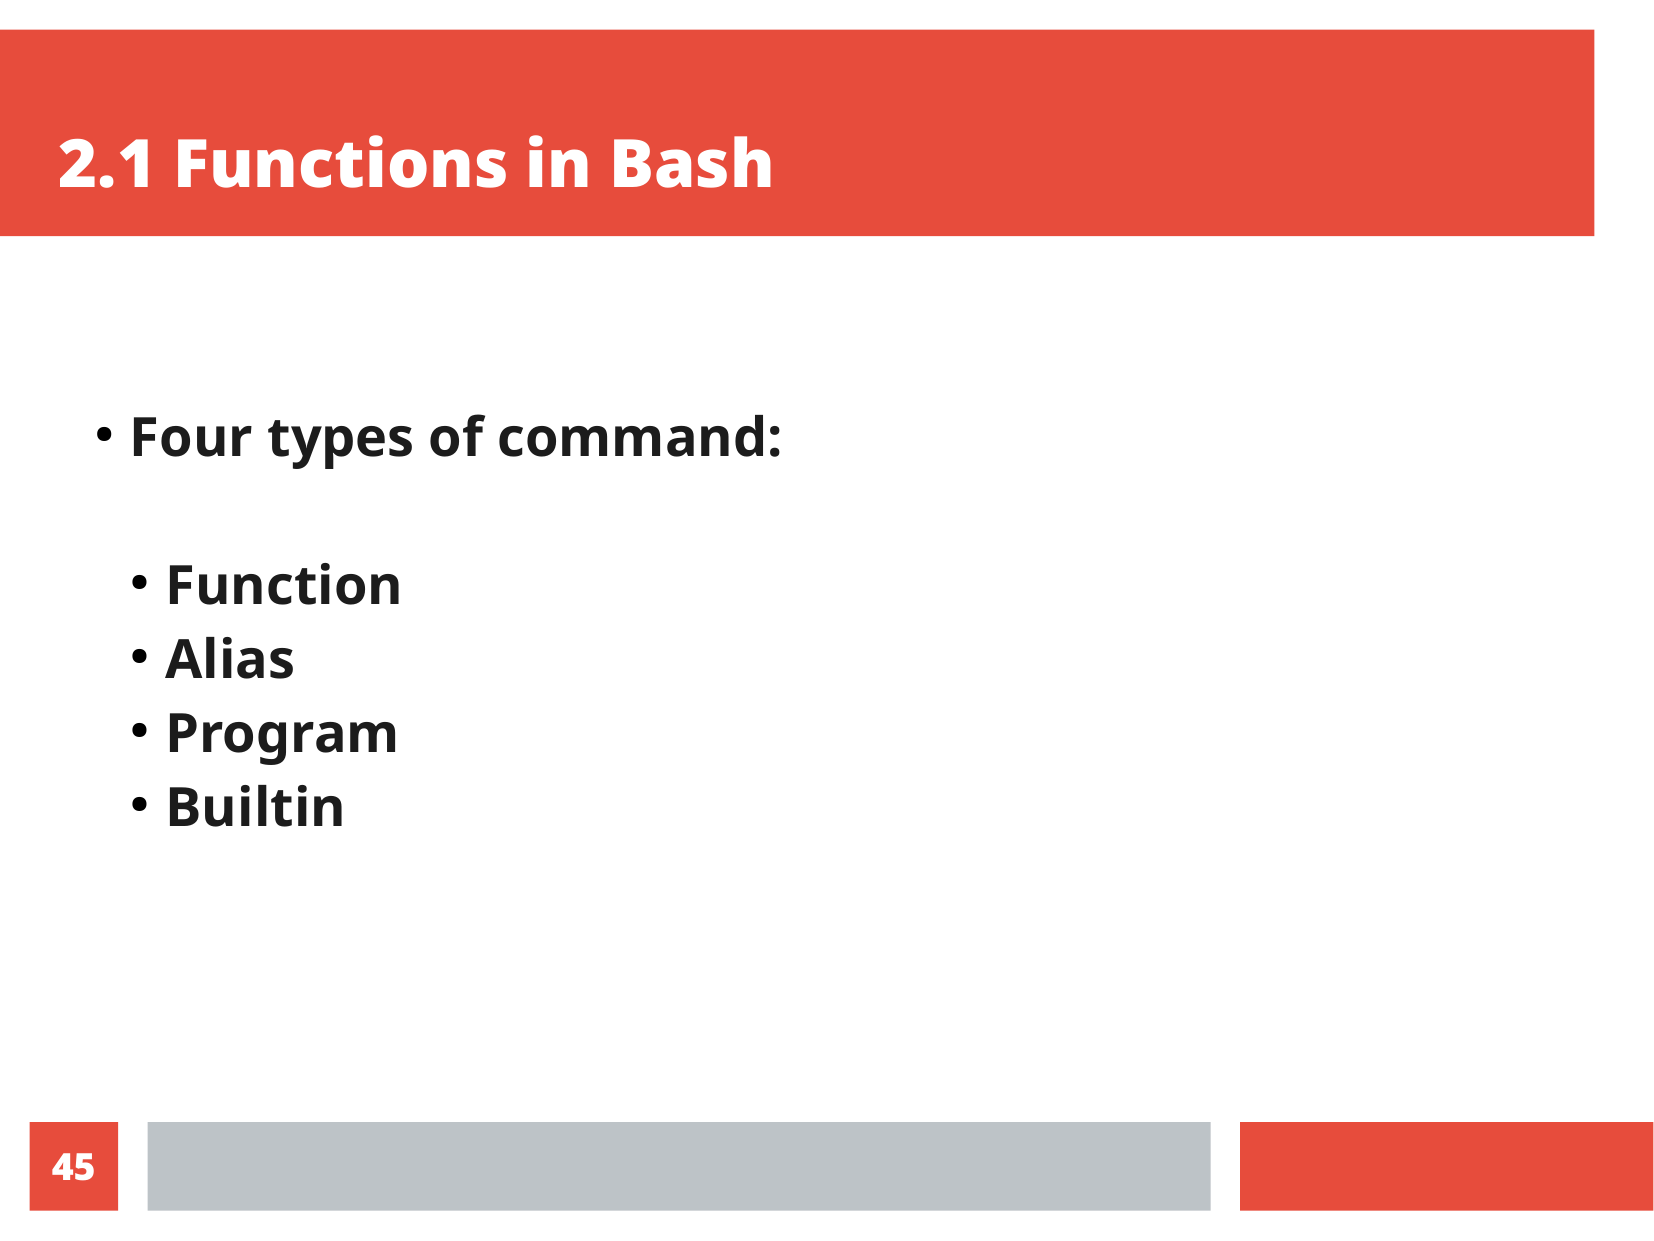

# 2.1 Functions in Bash
Four types of command:
Function
Alias
Program
Builtin
45